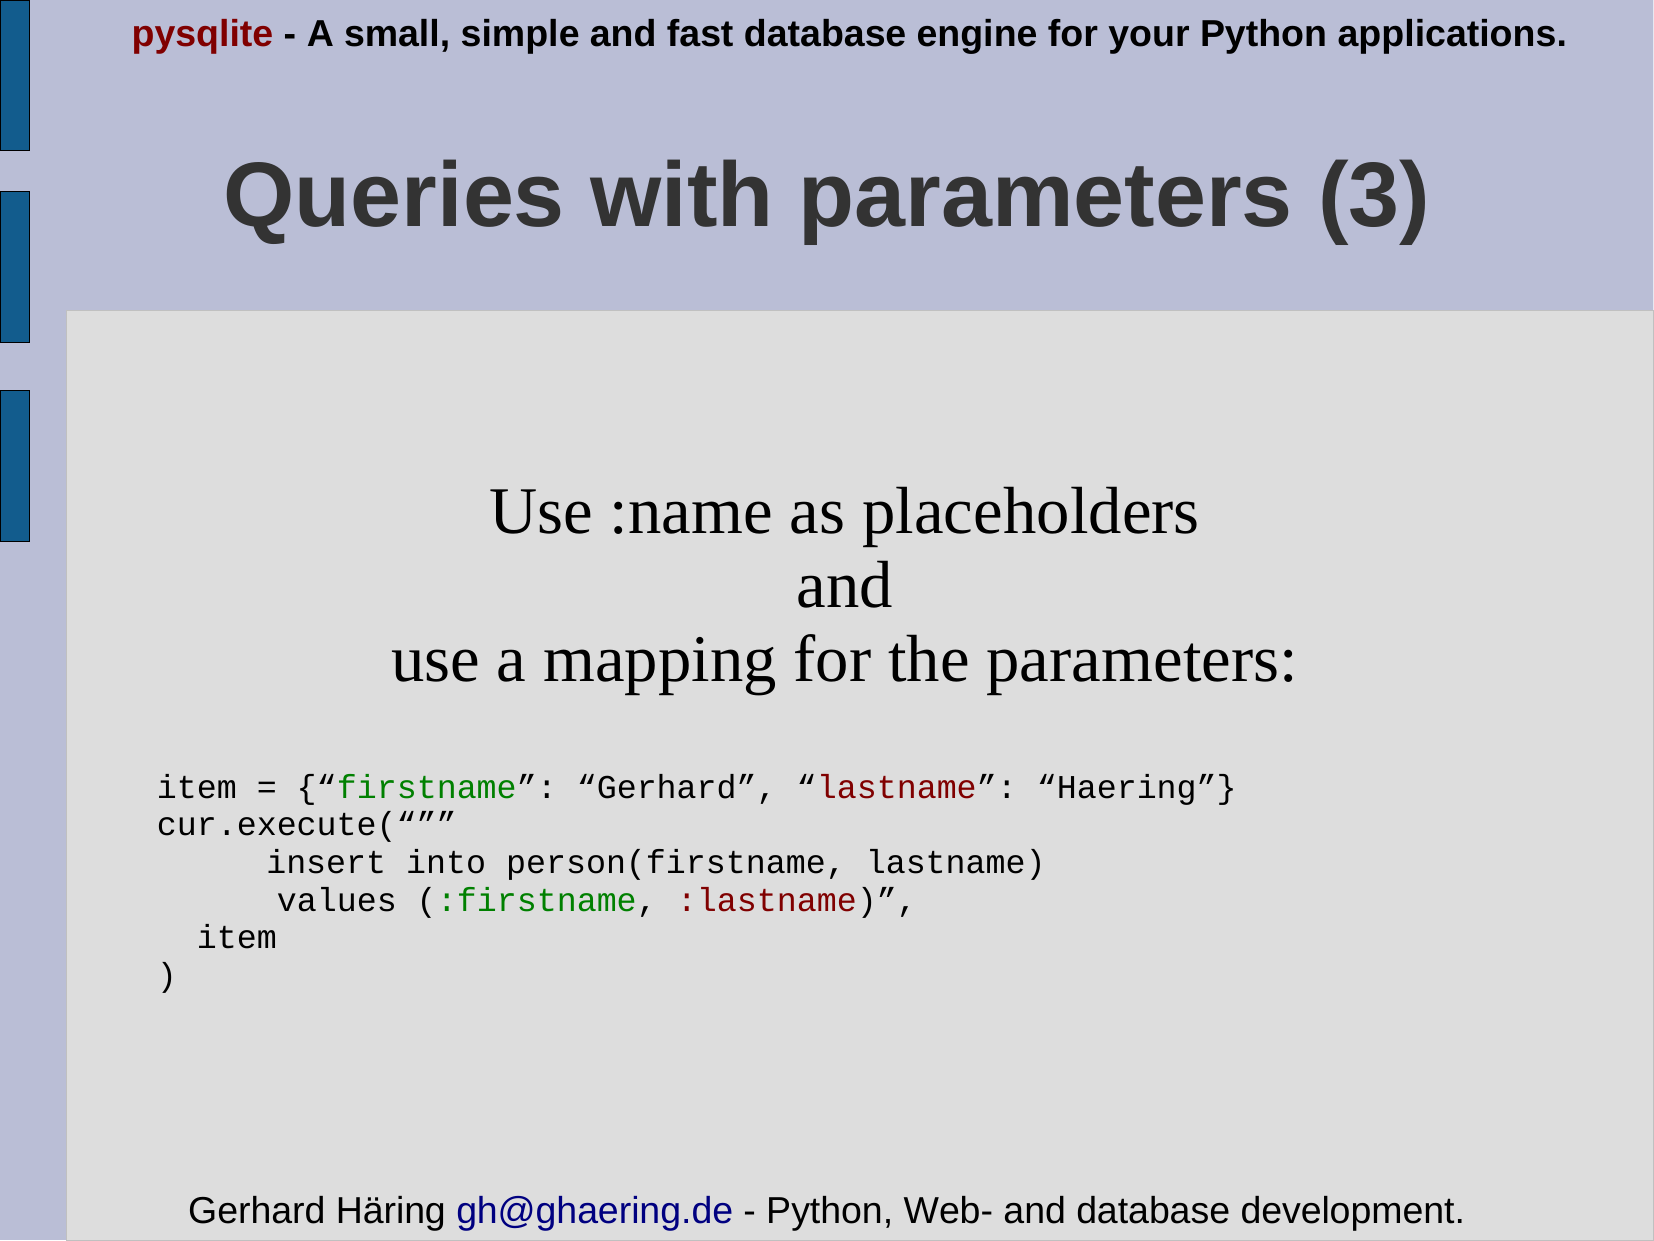

# Queries with parameters (3)
Use :name as placeholders
and
use a mapping for the parameters:
item = {“firstname”: “Gerhard”, “lastname”: “Haering”}
cur.execute(“””
	insert into person(firstname, lastname)
 values (:firstname, :lastname)”,
 item
)